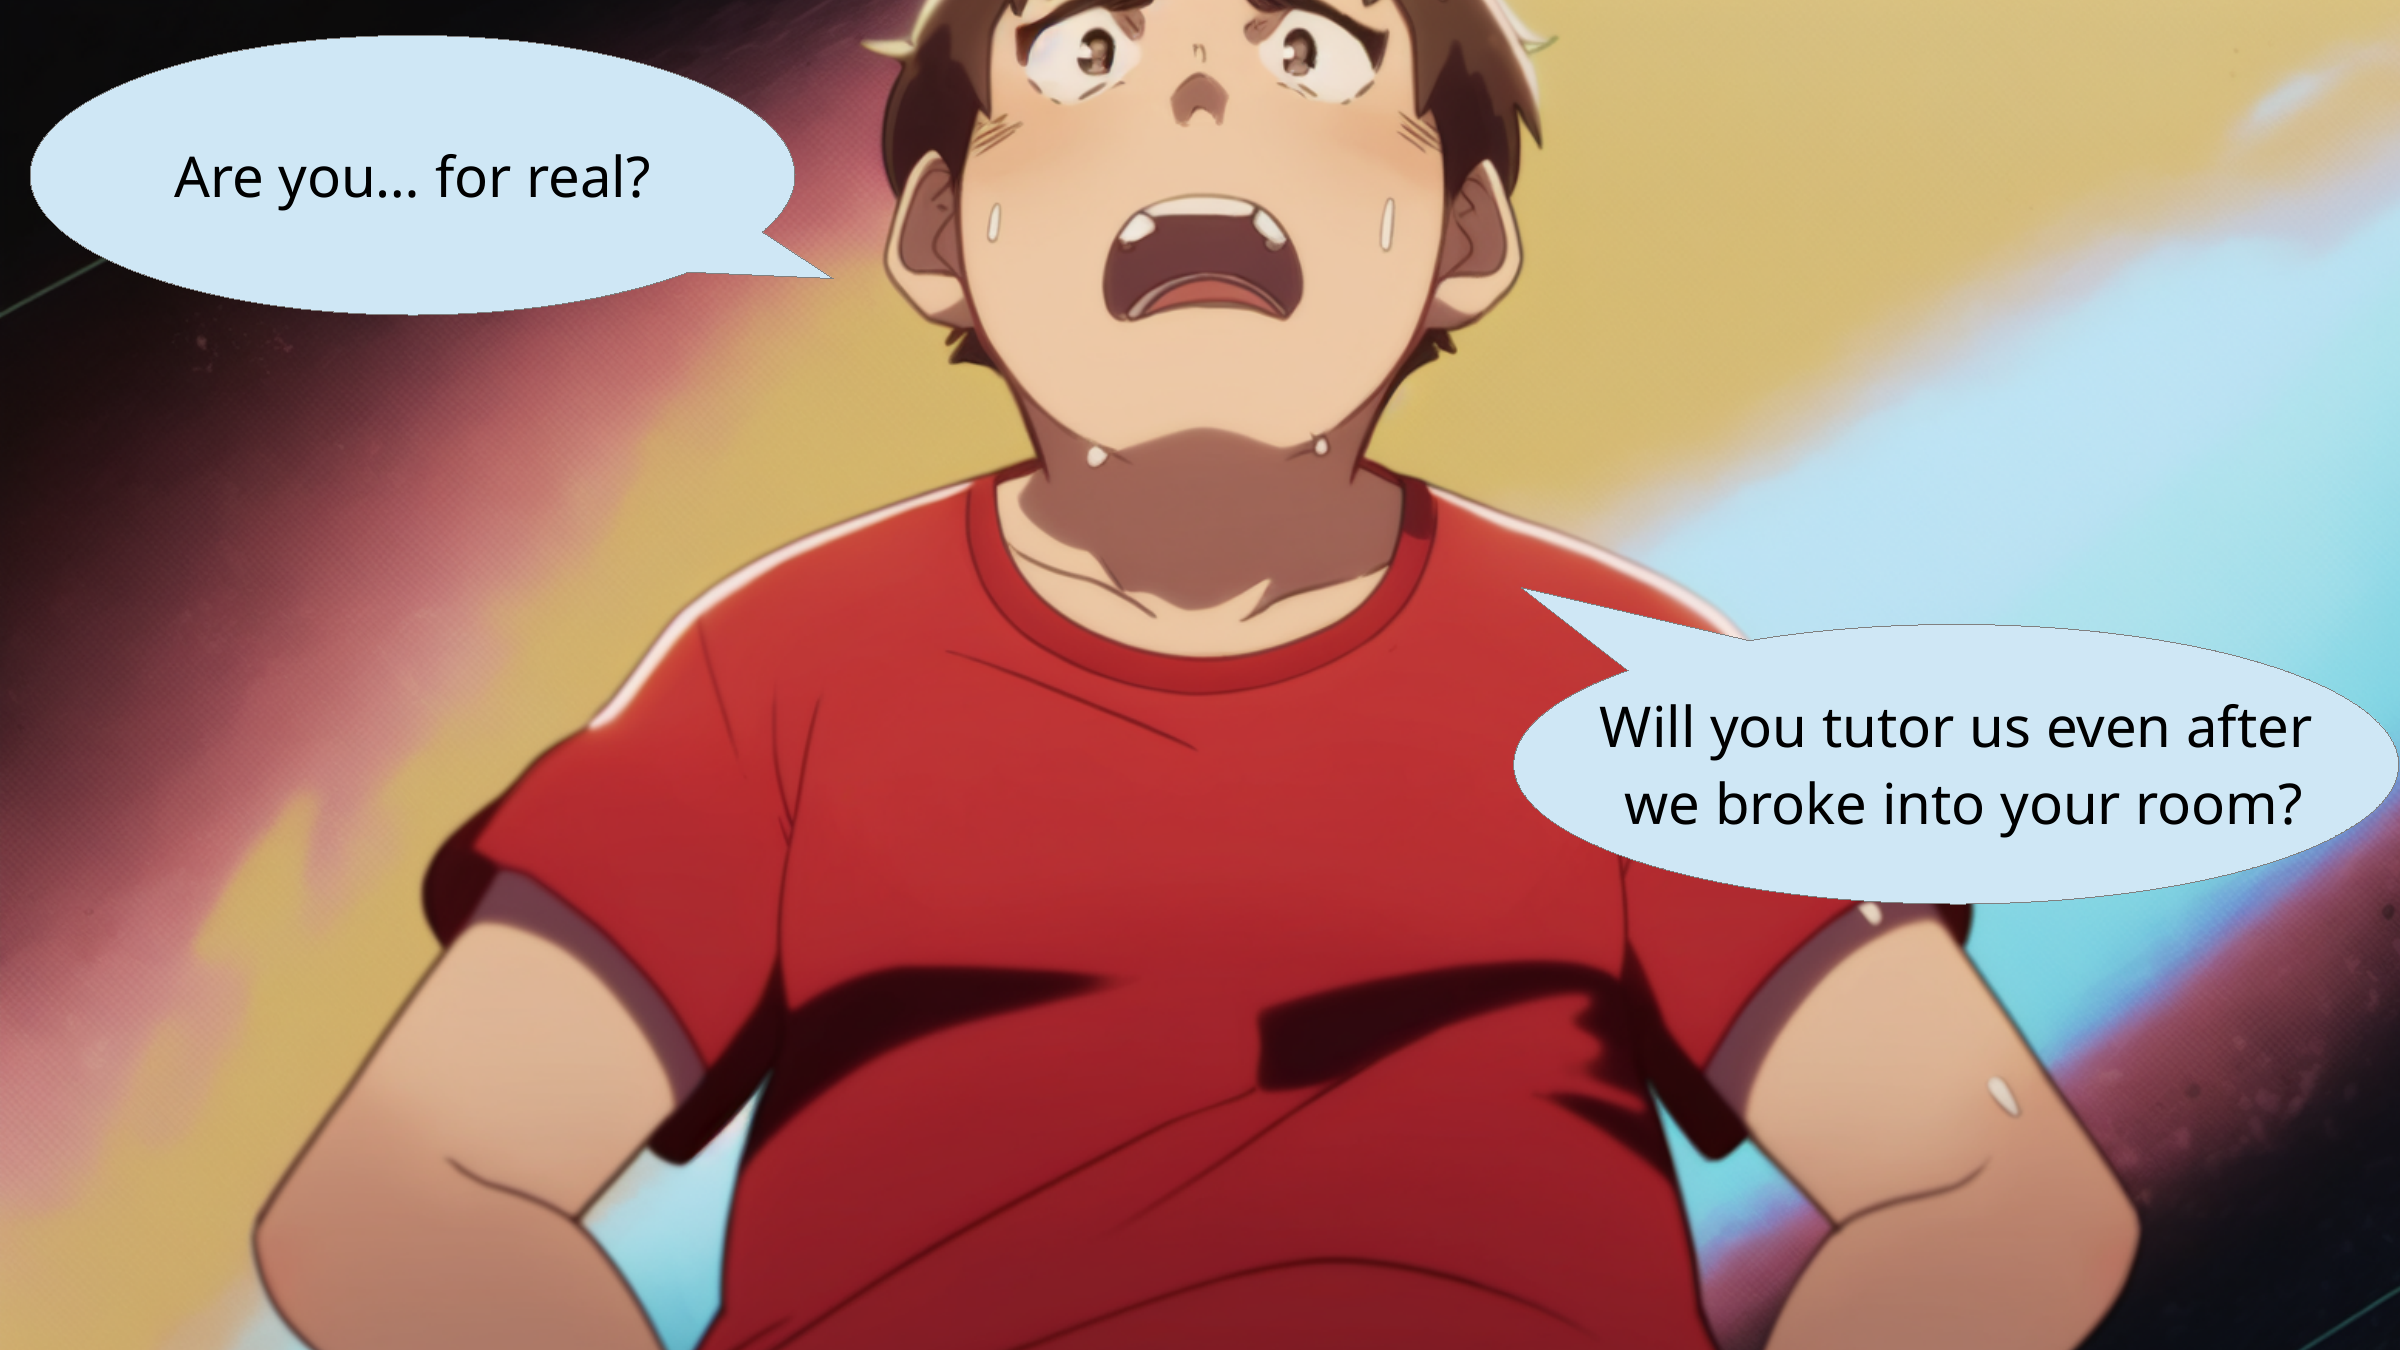

Are you… for real?
Will you tutor us even after
 we broke into your room?